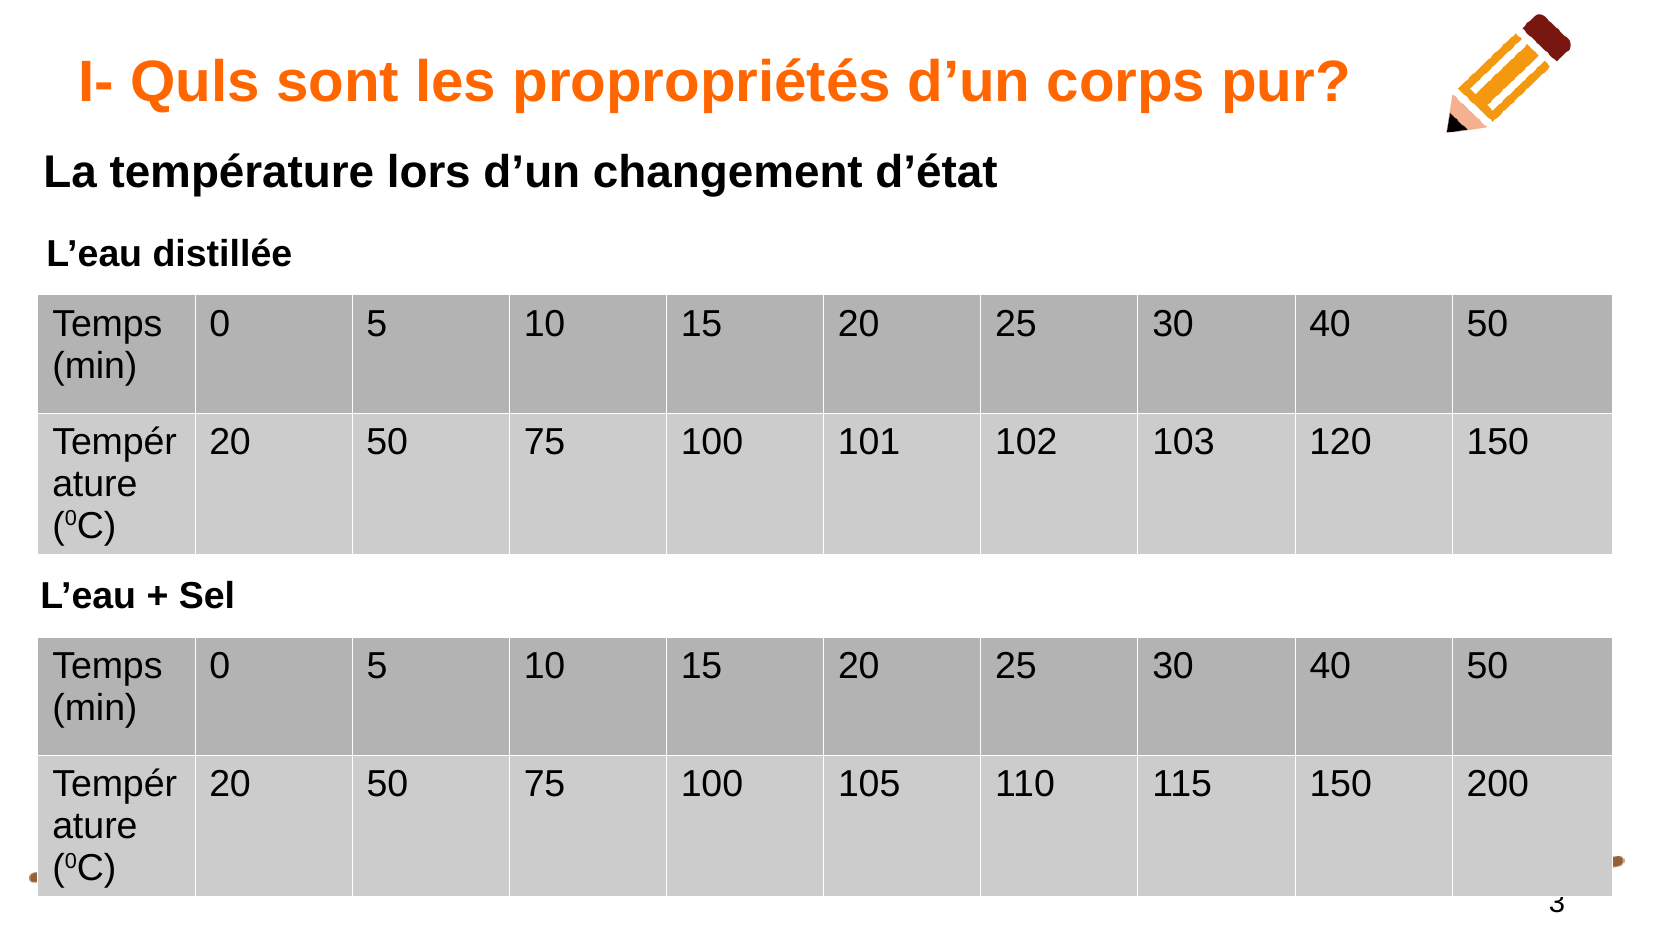

# I- Quls sont les propropriétés d’un corps pur?
La température lors d’un changement d’état
L’eau distillée
| Temps (min) | 0 | 5 | 10 | 15 | 20 | 25 | 30 | 40 | 50 |
| --- | --- | --- | --- | --- | --- | --- | --- | --- | --- |
| Température (0C) | 20 | 50 | 75 | 100 | 101 | 102 | 103 | 120 | 150 |
L’eau + Sel
| Temps (min) | 0 | 5 | 10 | 15 | 20 | 25 | 30 | 40 | 50 |
| --- | --- | --- | --- | --- | --- | --- | --- | --- | --- |
| Température (0C) | 20 | 50 | 75 | 100 | 105 | 110 | 115 | 150 | 200 |
3